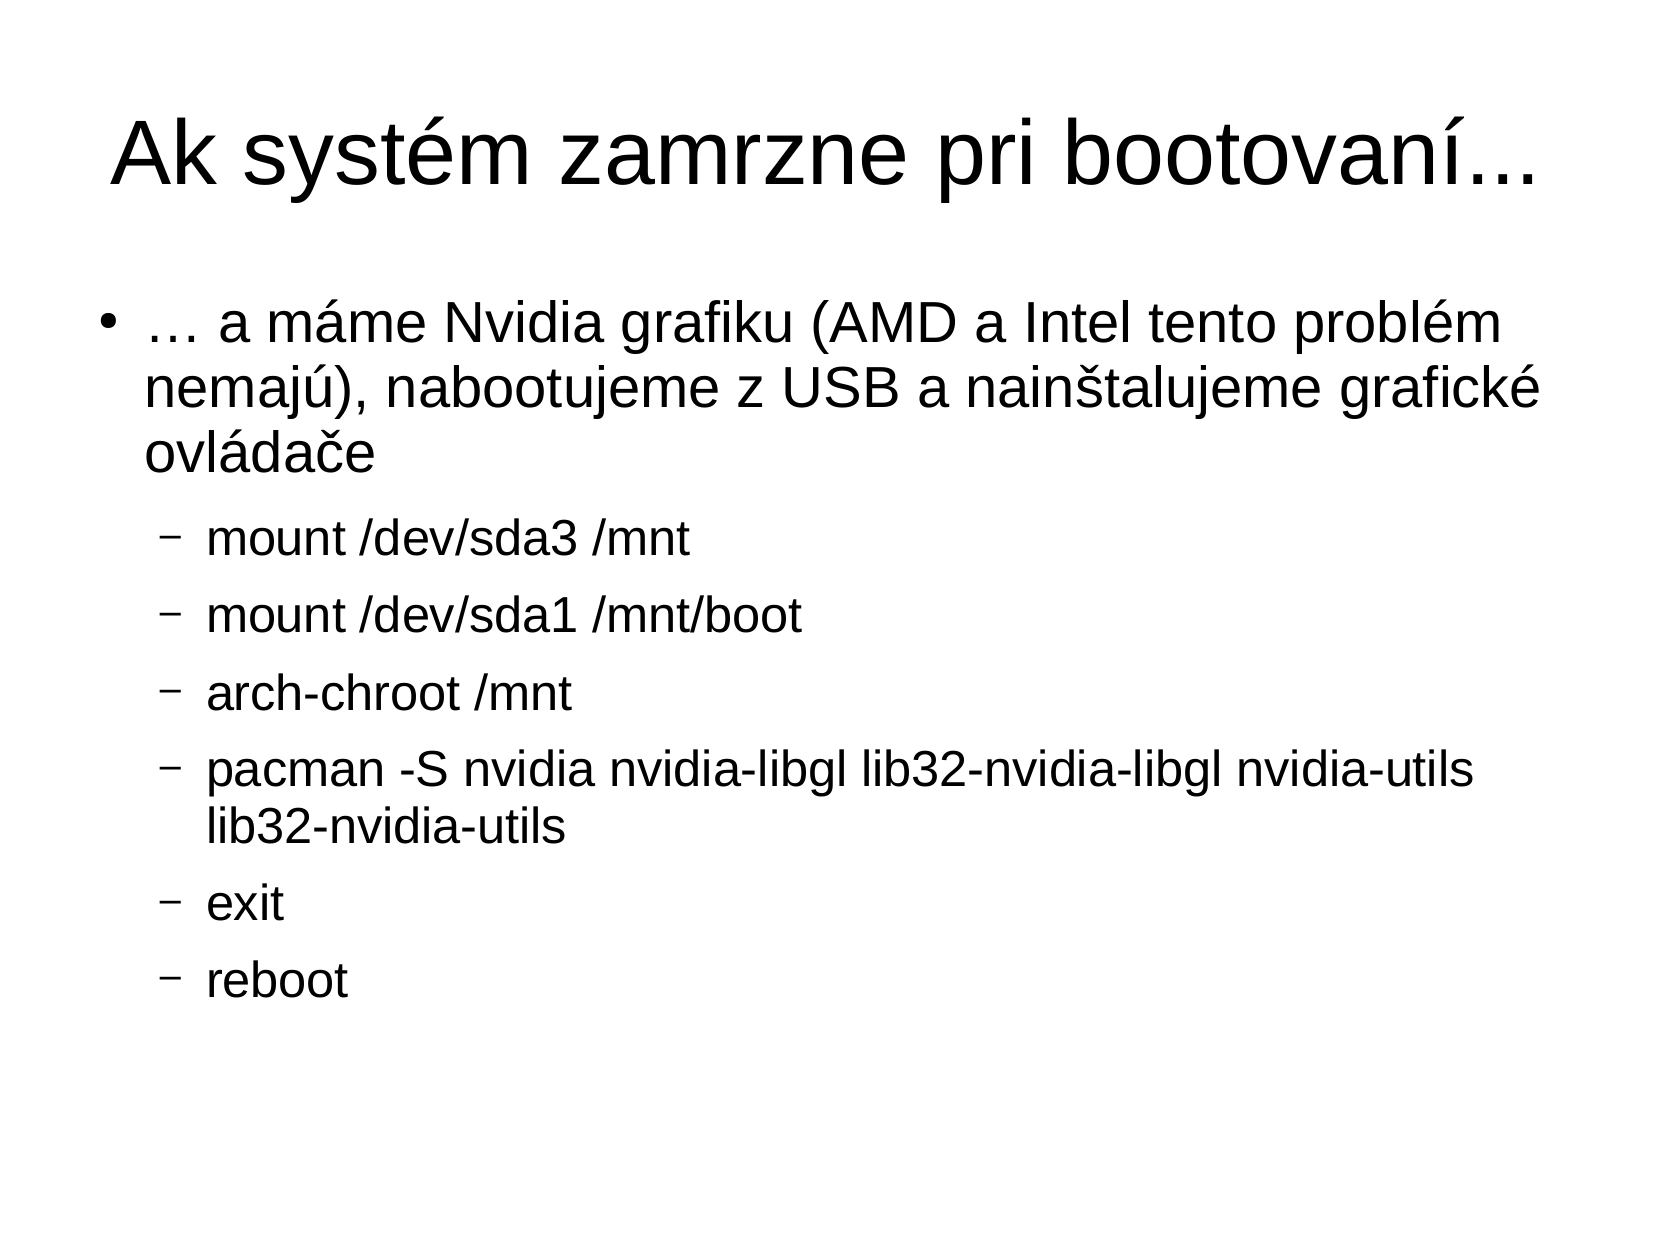

# Ak systém zamrzne pri bootovaní...
… a máme Nvidia grafiku (AMD a Intel tento problém nemajú), nabootujeme z USB a nainštalujeme grafické ovládače
mount /dev/sda3 /mnt
mount /dev/sda1 /mnt/boot
arch-chroot /mnt
pacman -S nvidia nvidia-libgl lib32-nvidia-libgl nvidia-utils lib32-nvidia-utils
exit
reboot